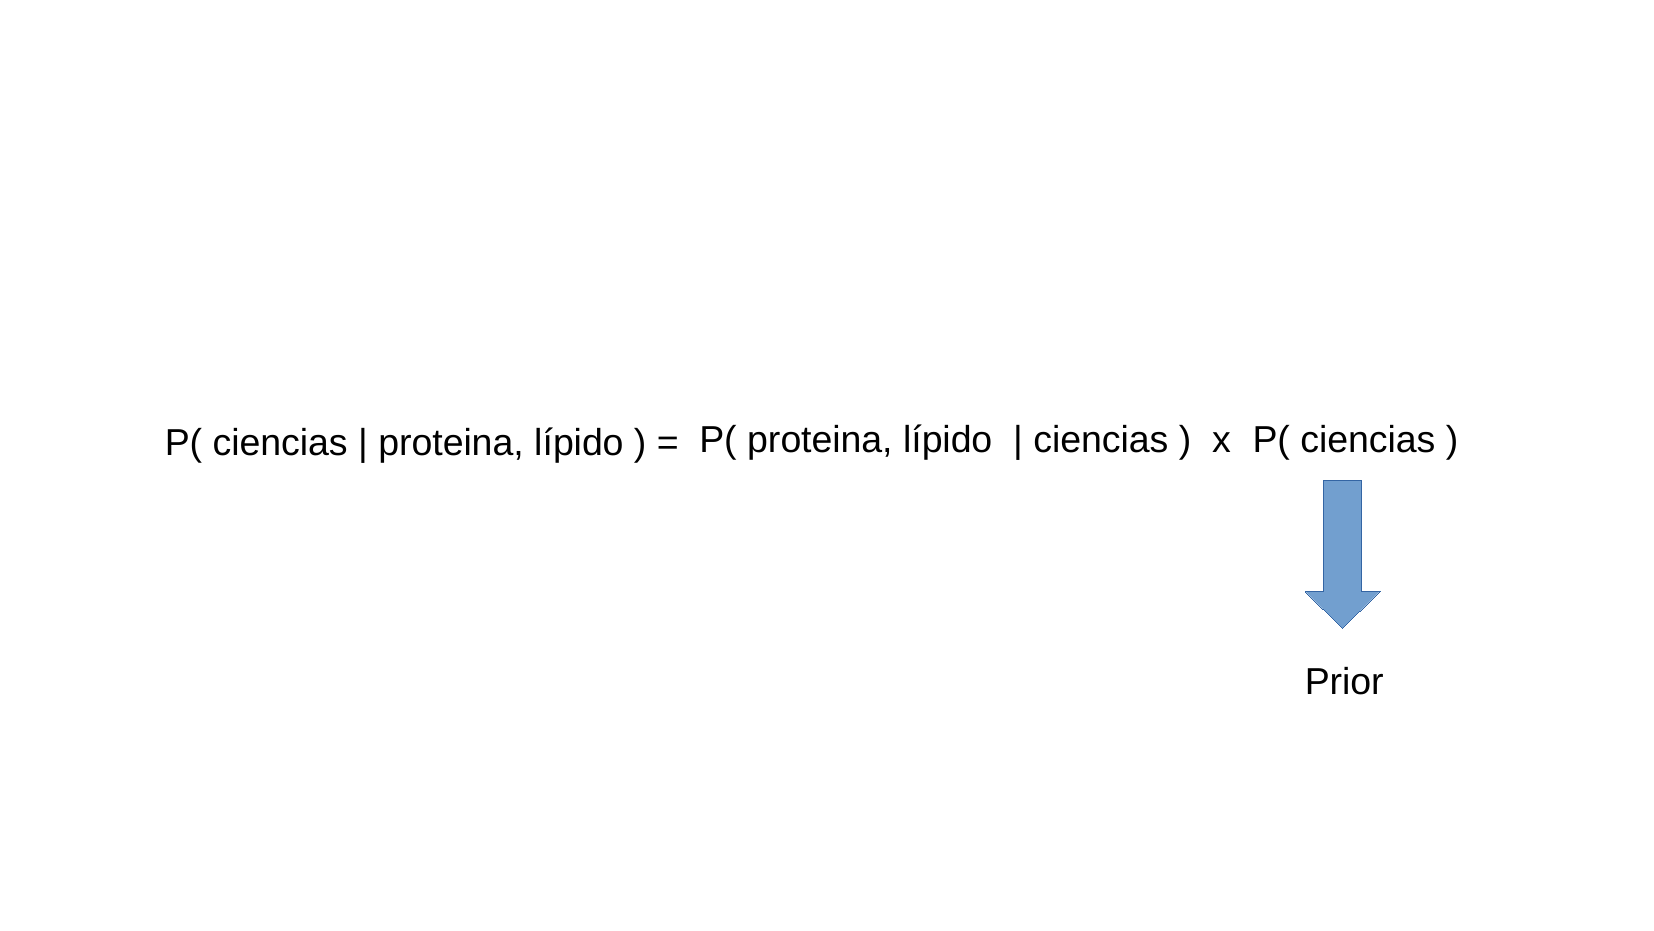

P( proteina, lípido | ciencias ) x P( ciencias )
P( ciencias | proteina, lípido ) =
Prior